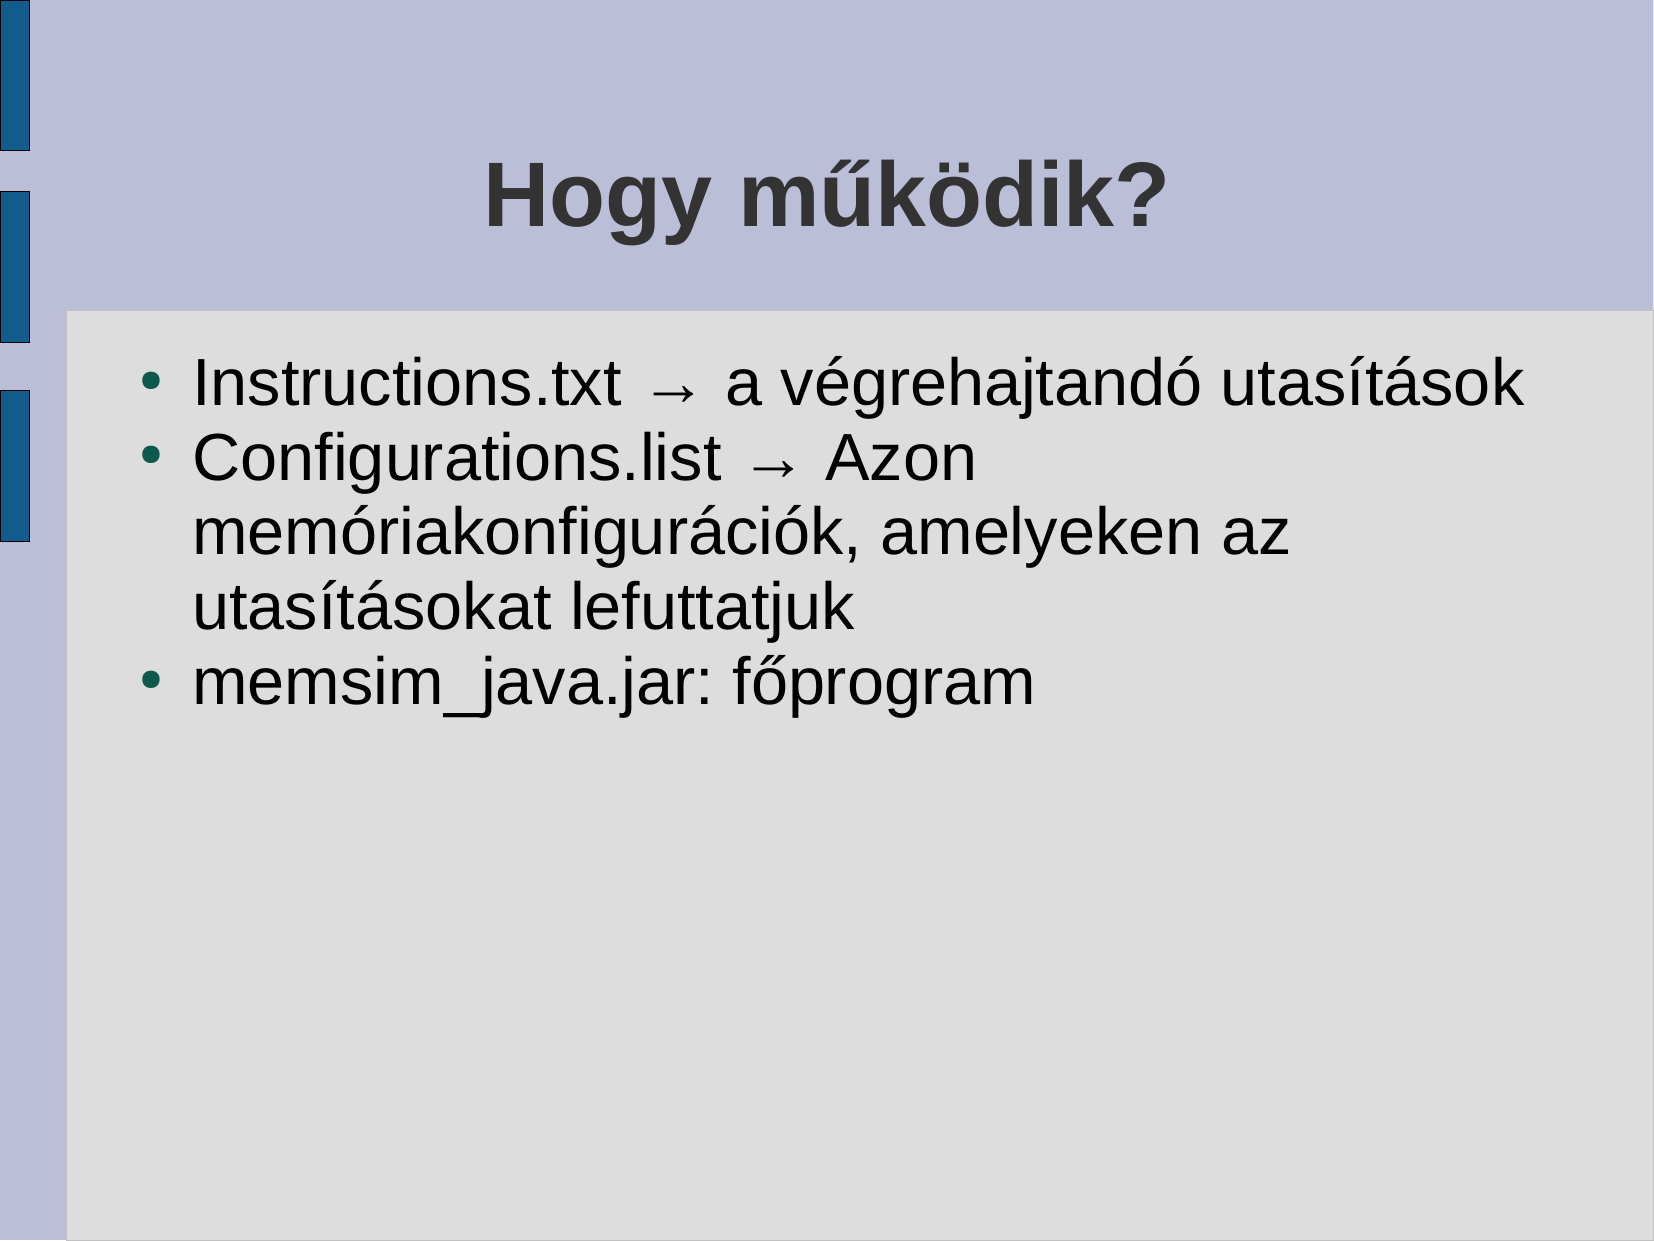

# Hogy működik?
Instructions.txt → a végrehajtandó utasítások
Configurations.list → Azon memóriakonfigurációk, amelyeken az utasításokat lefuttatjuk
memsim_java.jar: főprogram